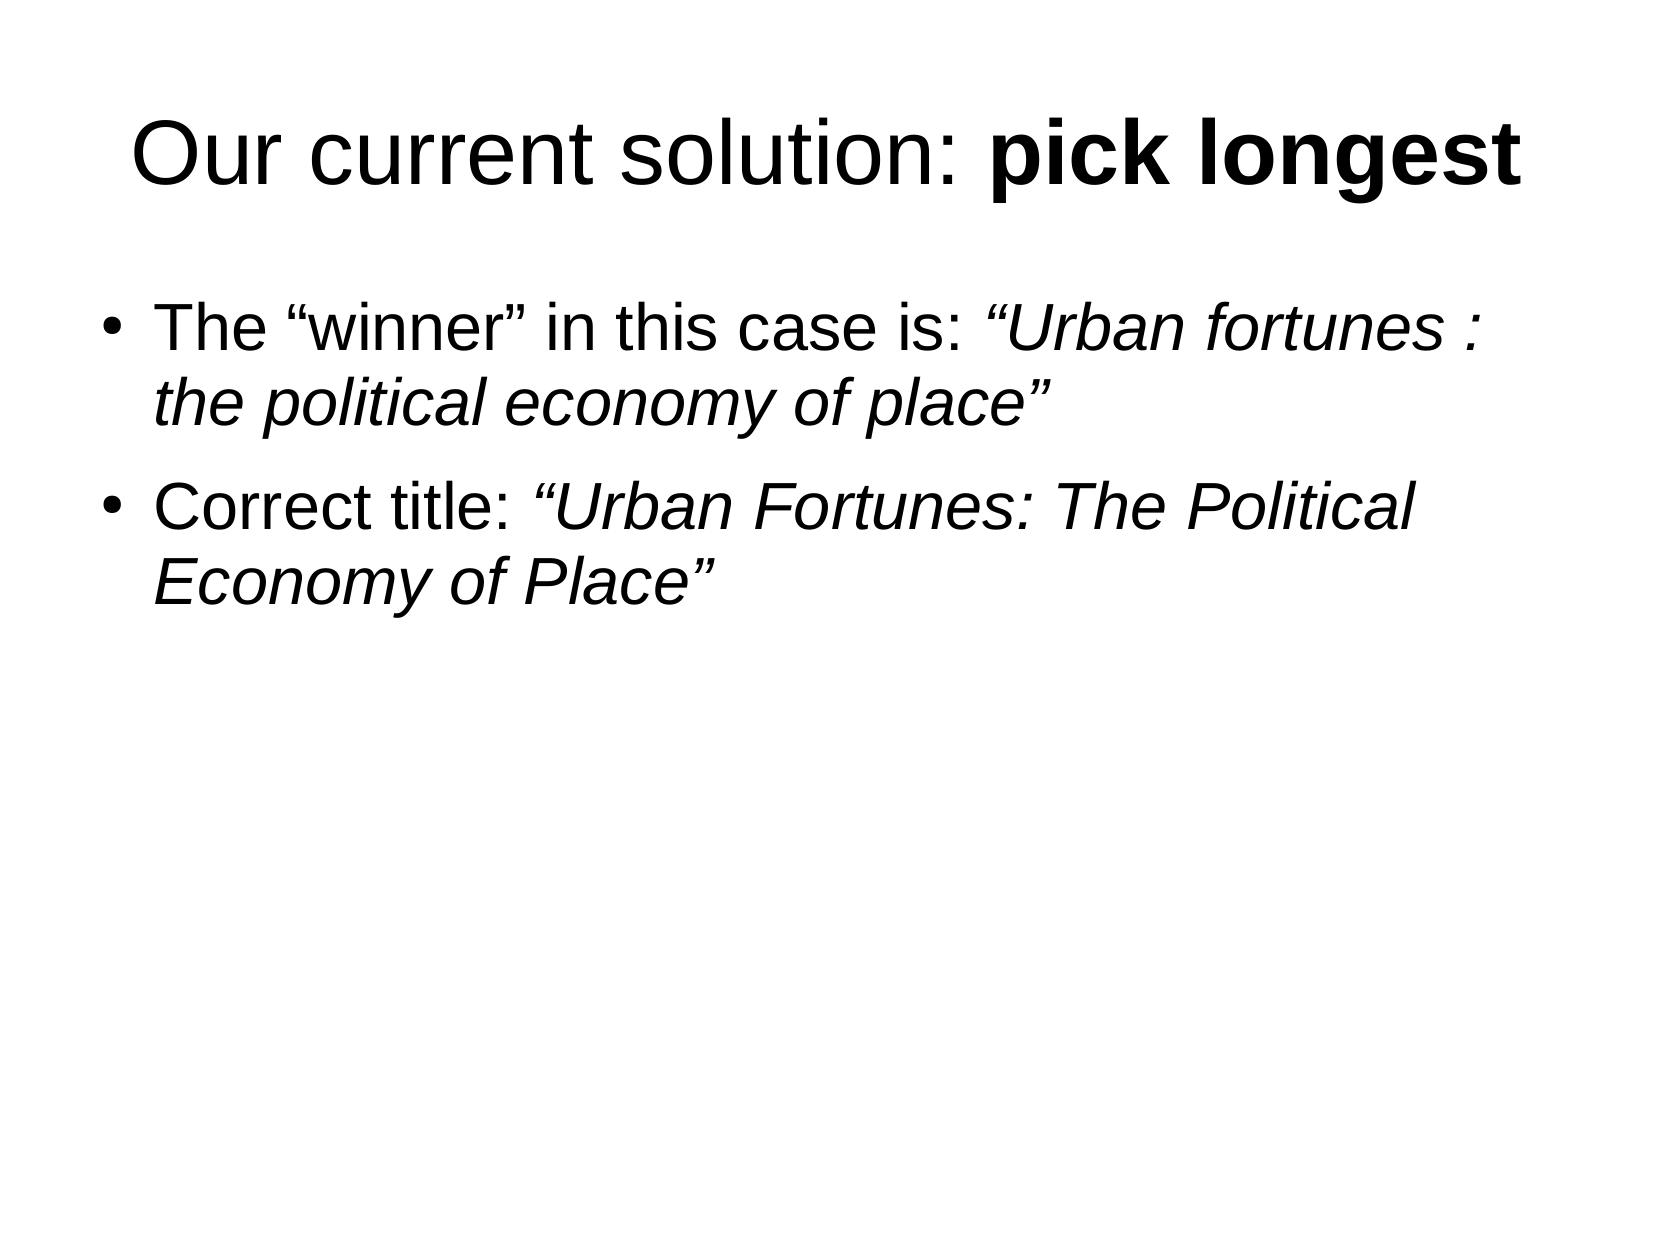

# Our current solution: pick longest
The “winner” in this case is: “Urban fortunes : the political economy of place”
Correct title: “Urban Fortunes: The Political Economy of Place”